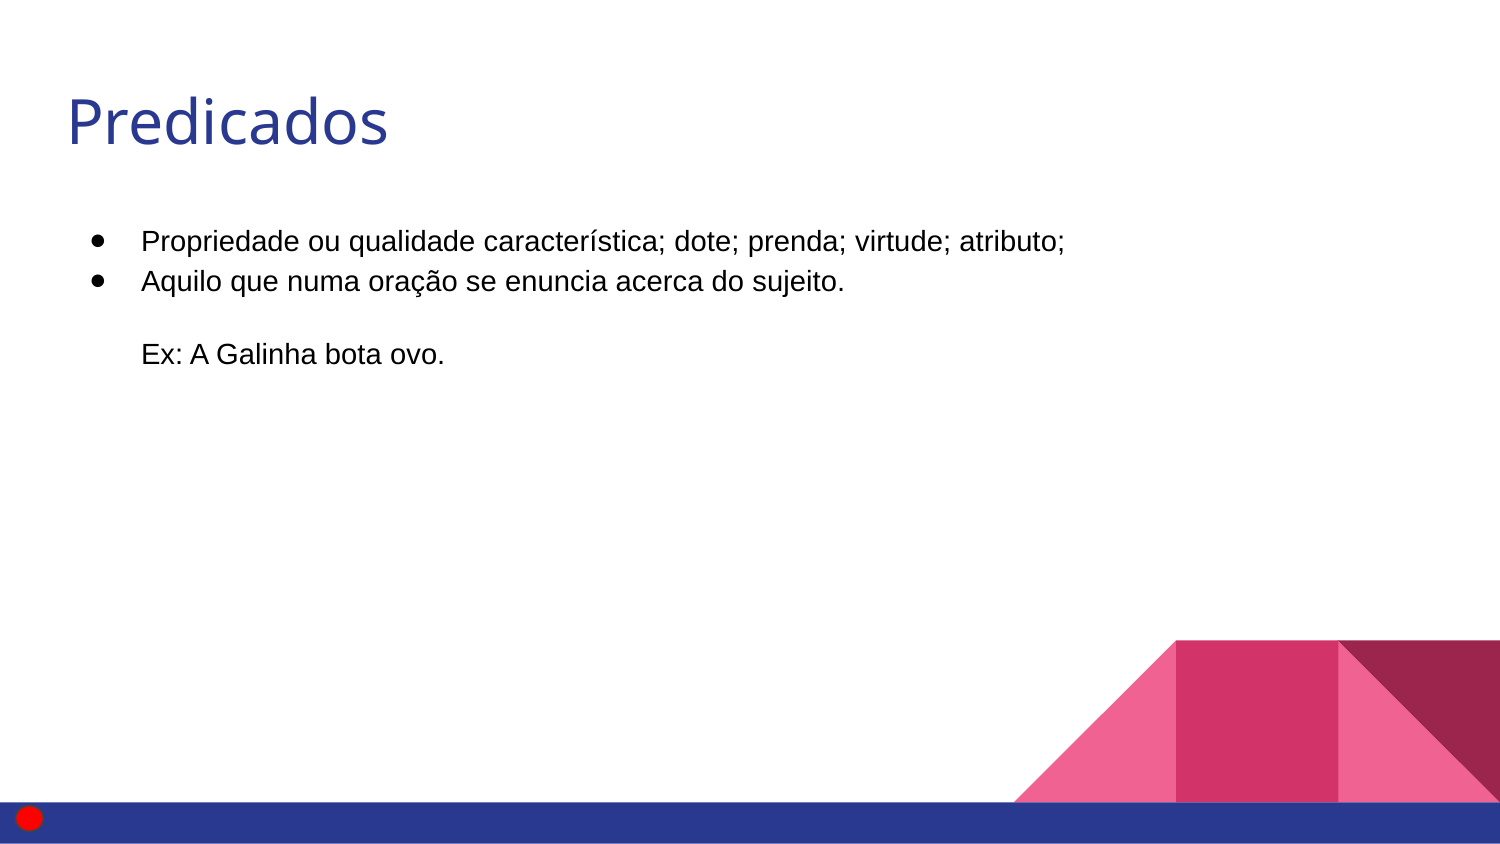

# Predicados
Propriedade ou qualidade característica; dote; prenda; virtude; atributo;
Aquilo que numa oração se enuncia acerca do sujeito.
	Ex: A Galinha bota ovo.